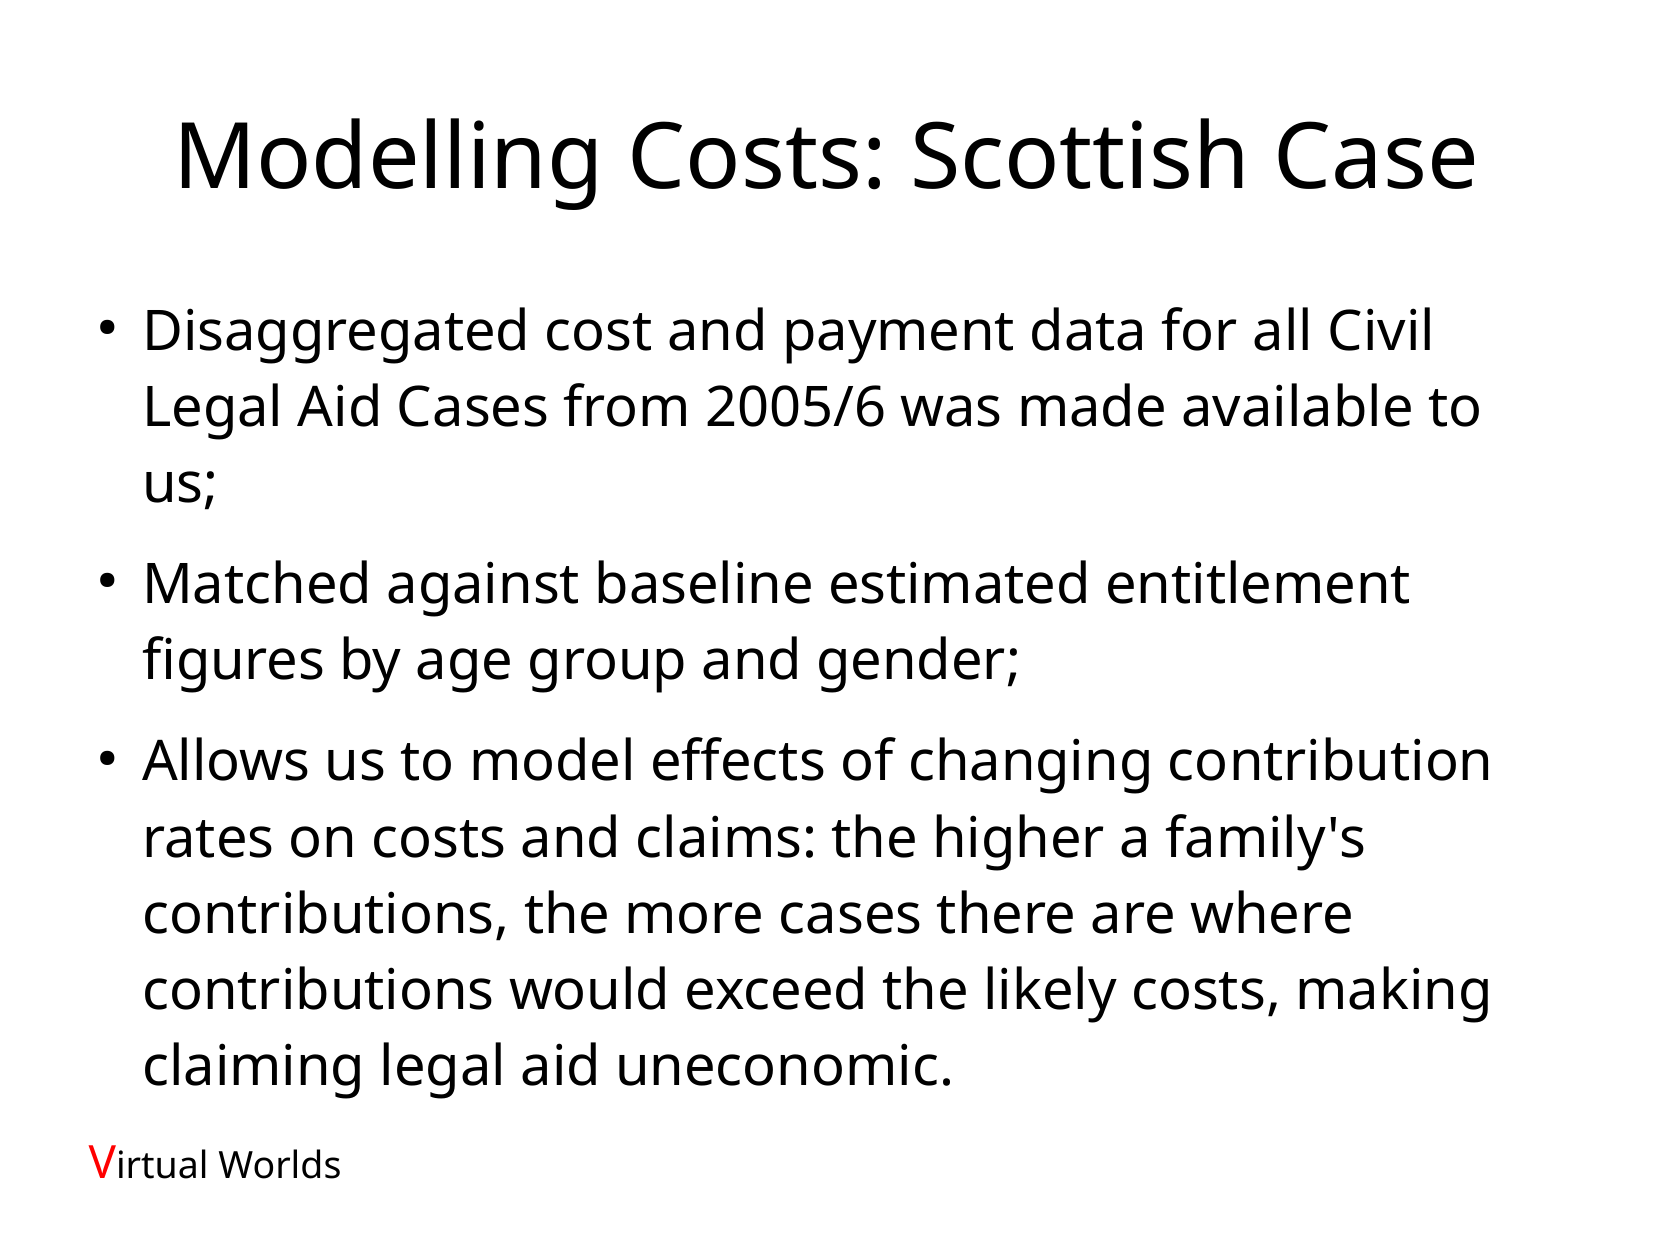

# Modelling Costs: Scottish Case
Disaggregated cost and payment data for all Civil Legal Aid Cases from 2005/6 was made available to us;
Matched against baseline estimated entitlement figures by age group and gender;
Allows us to model effects of changing contribution rates on costs and claims: the higher a family's contributions, the more cases there are where contributions would exceed the likely costs, making claiming legal aid uneconomic.